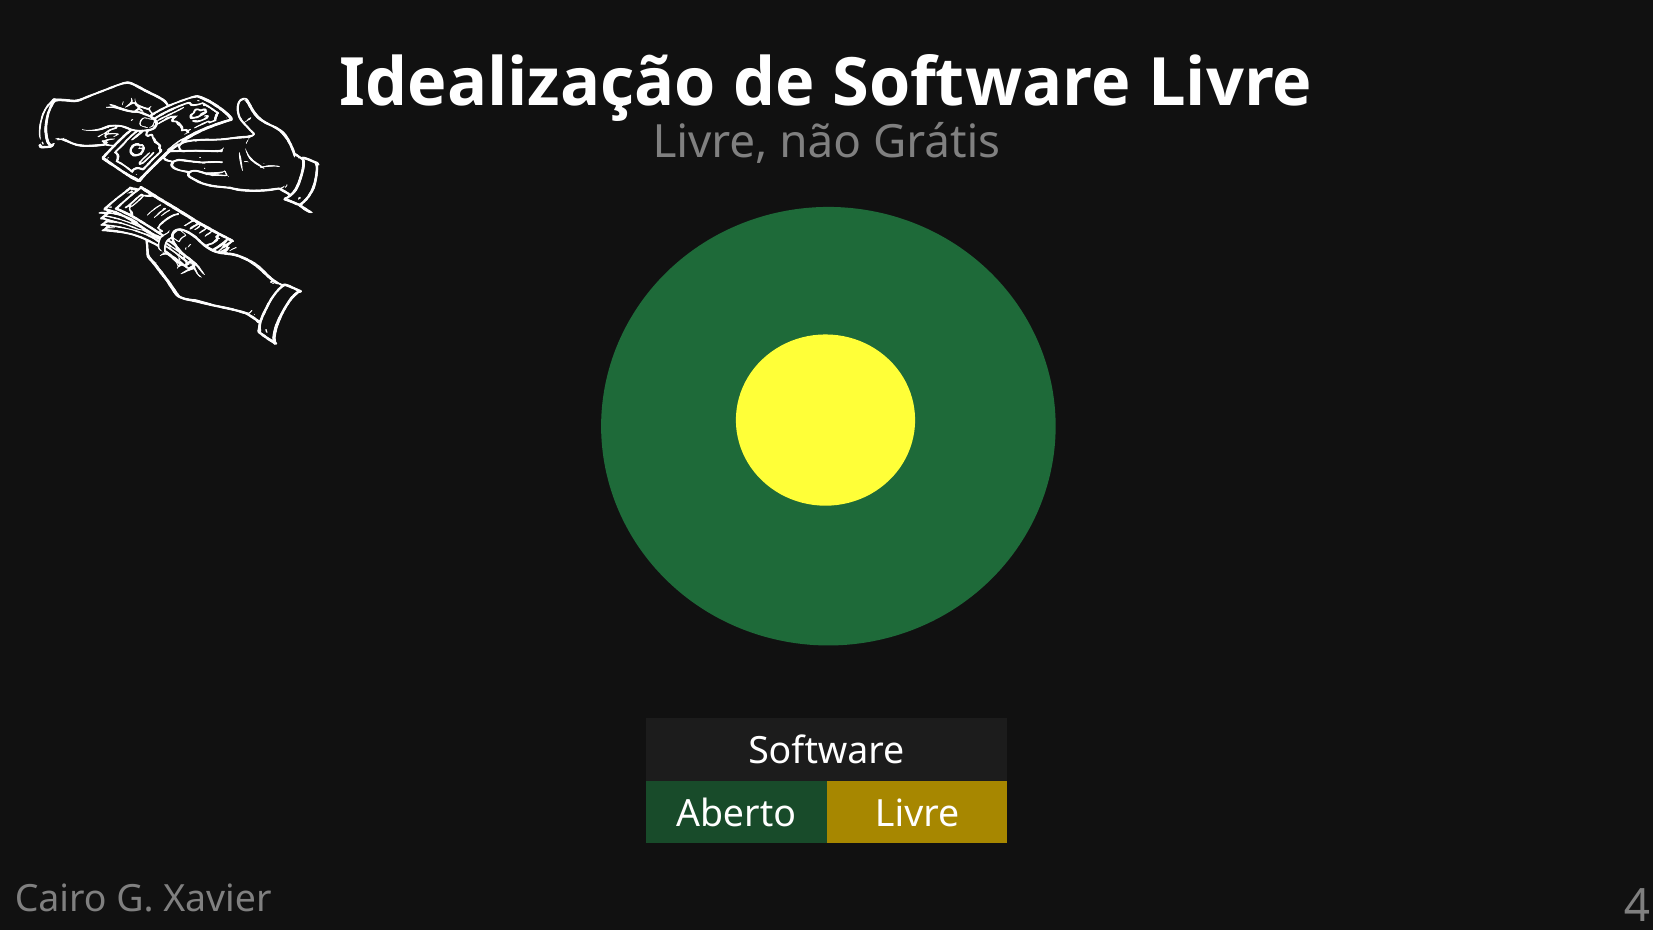

Idealização de Software Livre
Livre, não Grátis
| Software | |
| --- | --- |
| Aberto | Livre |
Cairo G. Xavier